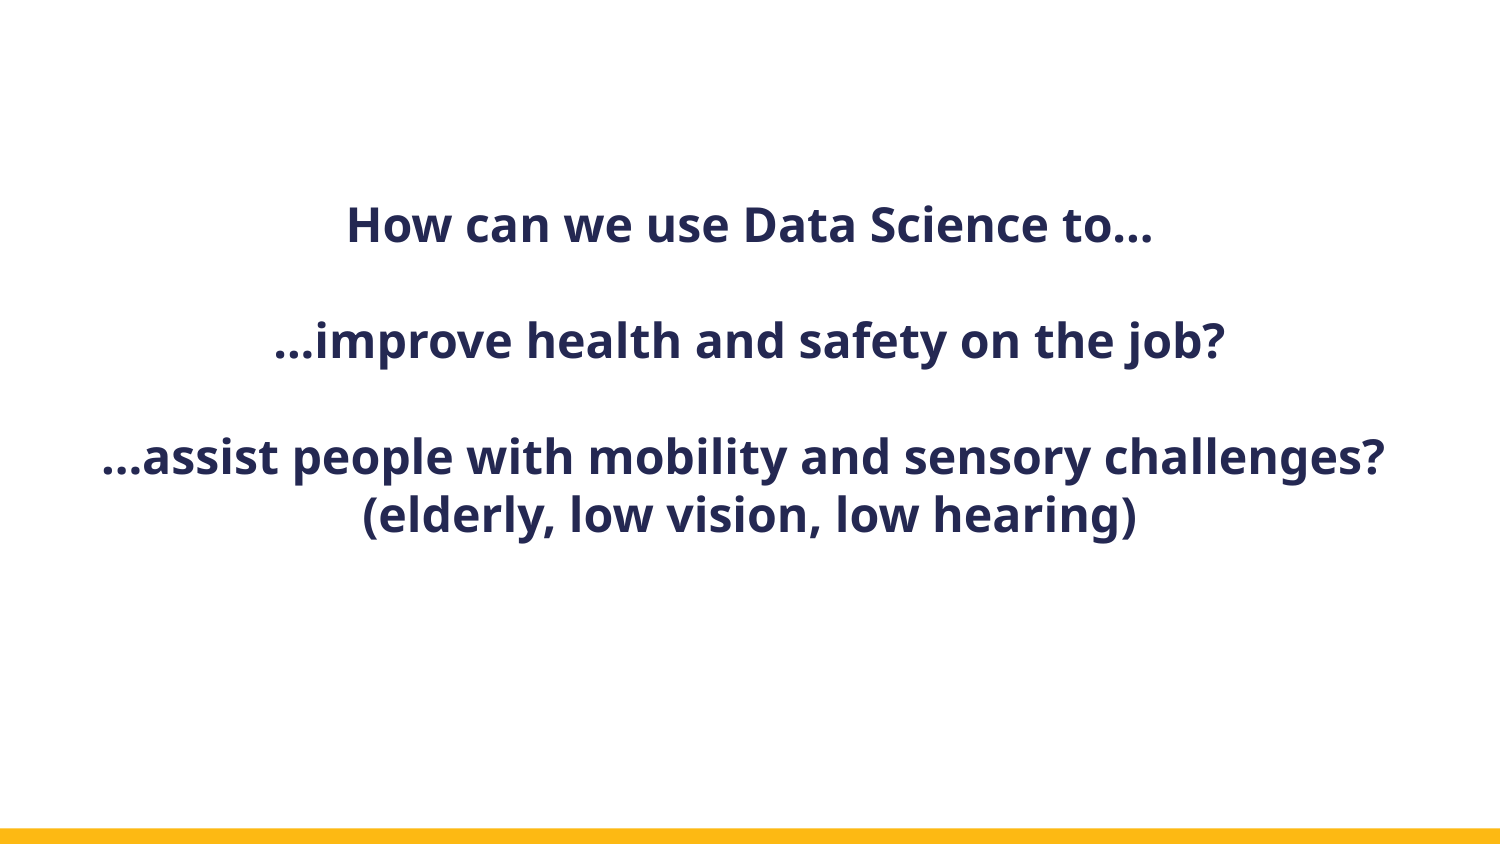

# How can we use Data Science to… ...improve health and safety on the job? …assist people with mobility and sensory challenges? (elderly, low vision, low hearing)